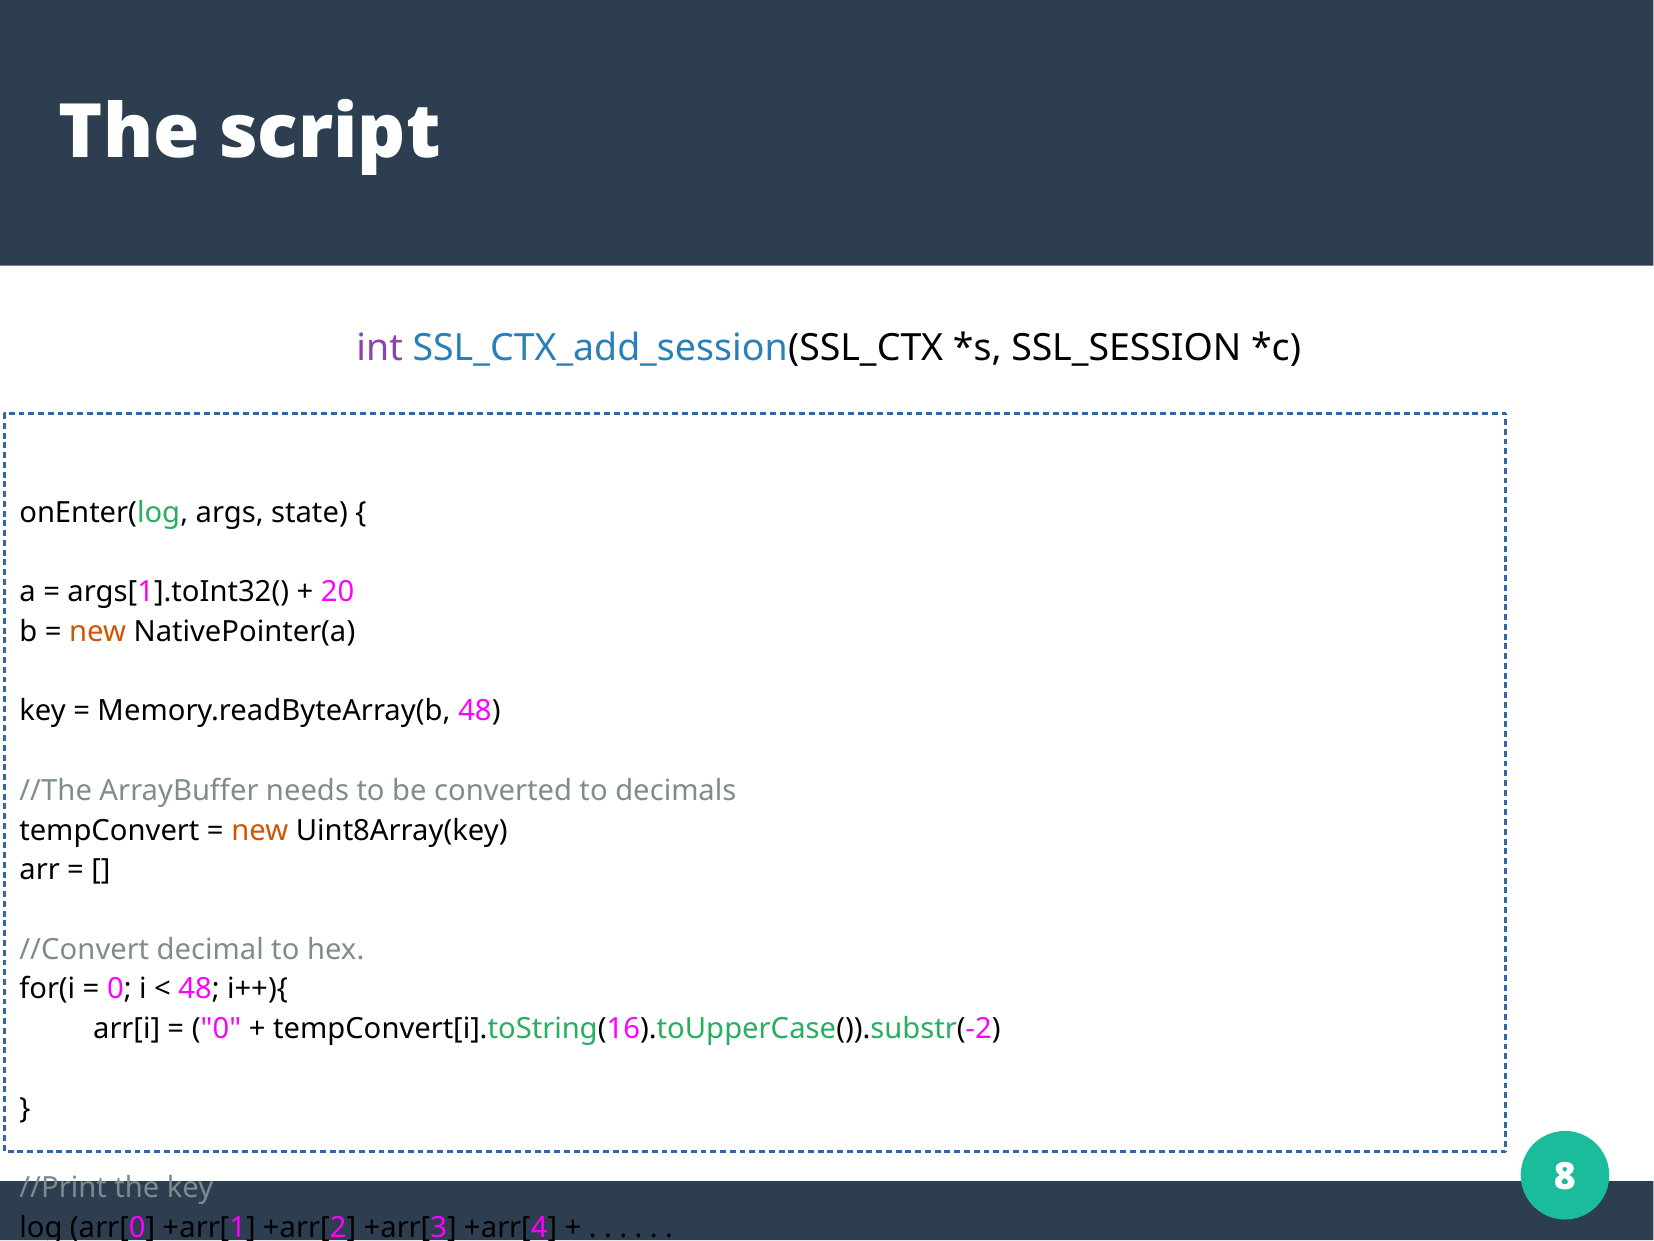

# The script
int SSL_CTX_add_session(SSL_CTX *s, SSL_SESSION *c)
onEnter(log, args, state) {
a = args[1].toInt32() + 20
b = new NativePointer(a)
key = Memory.readByteArray(b, 48)
//The ArrayBuffer needs to be converted to decimals
tempConvert = new Uint8Array(key)
arr = []
//Convert decimal to hex.
for(i = 0; i < 48; i++){
	arr[i] = ("0" + tempConvert[i].toString(16).toUpperCase()).substr(-2)
}
//Print the key
log (arr[0] +arr[1] +arr[2] +arr[3] +arr[4] + . . . . . .
8